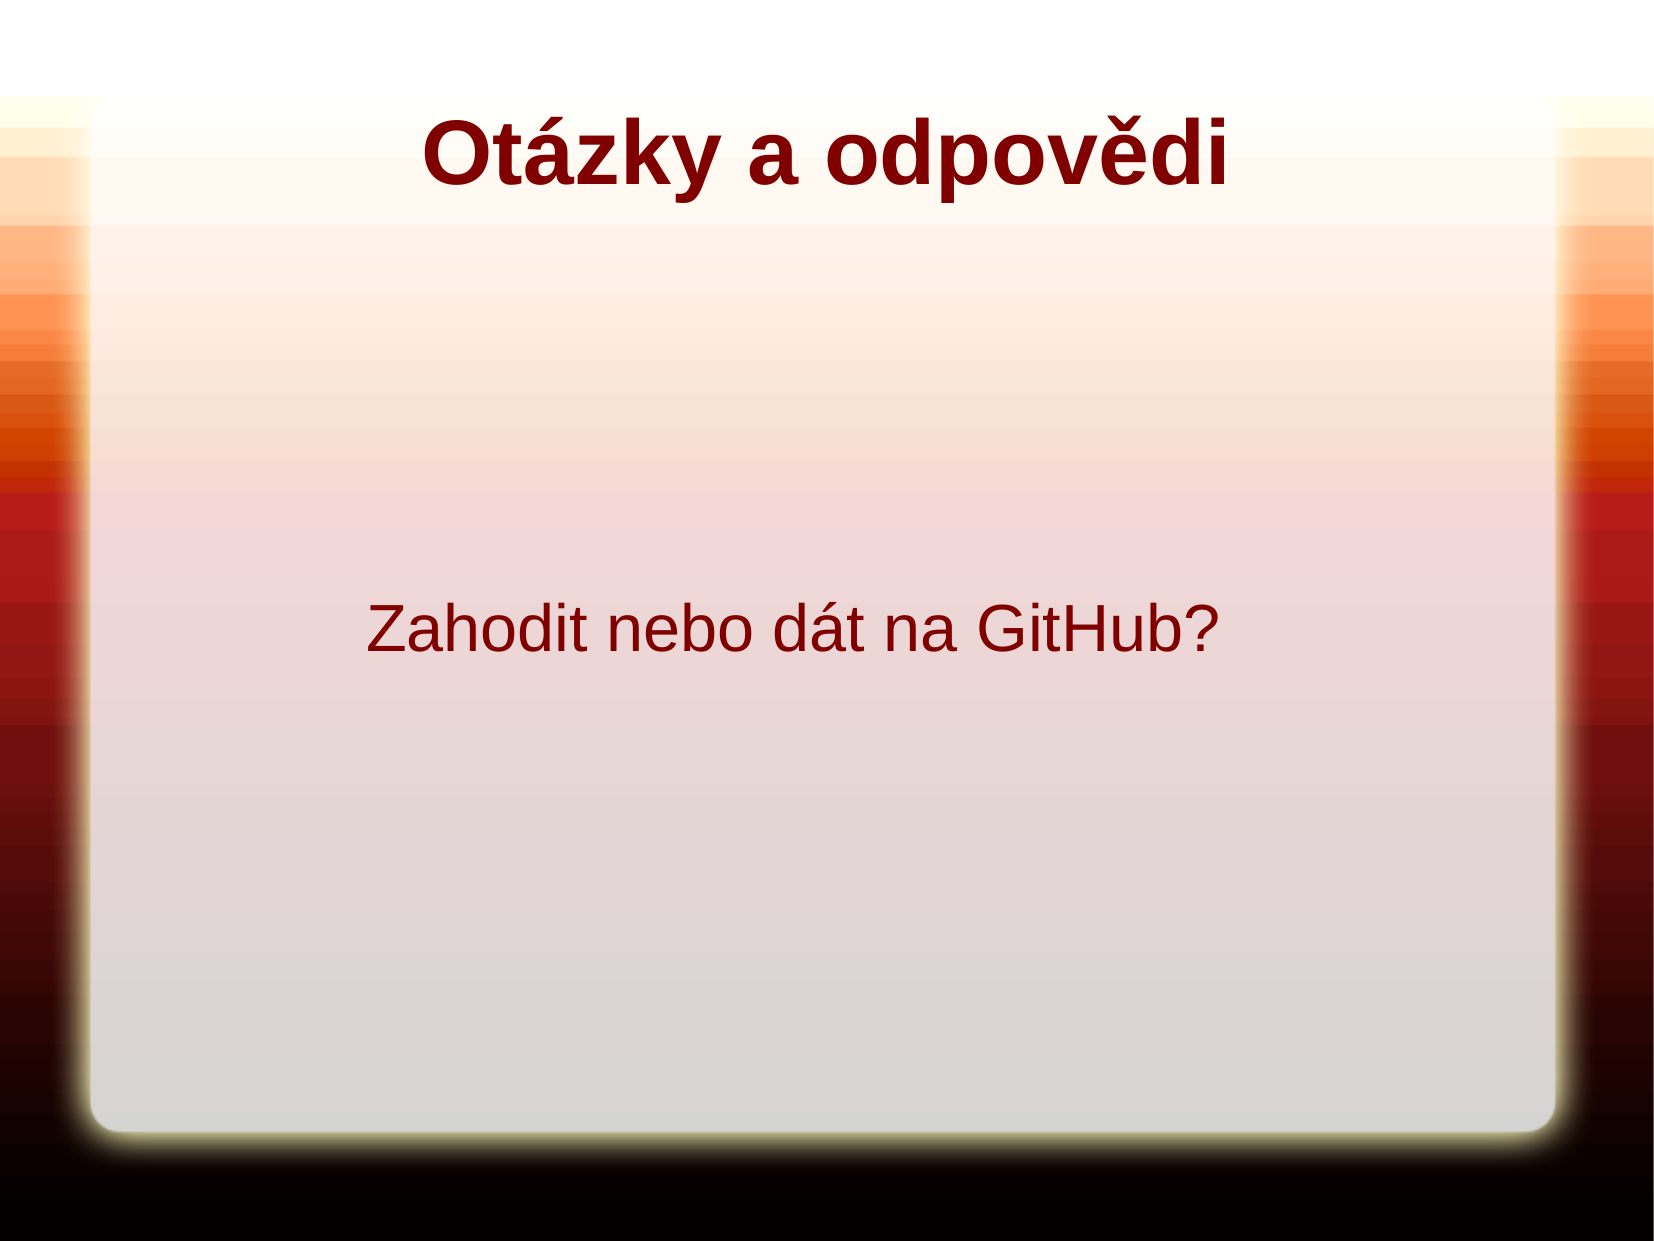

# Otázky a odpovědi
Zahodit nebo dát na GitHub?